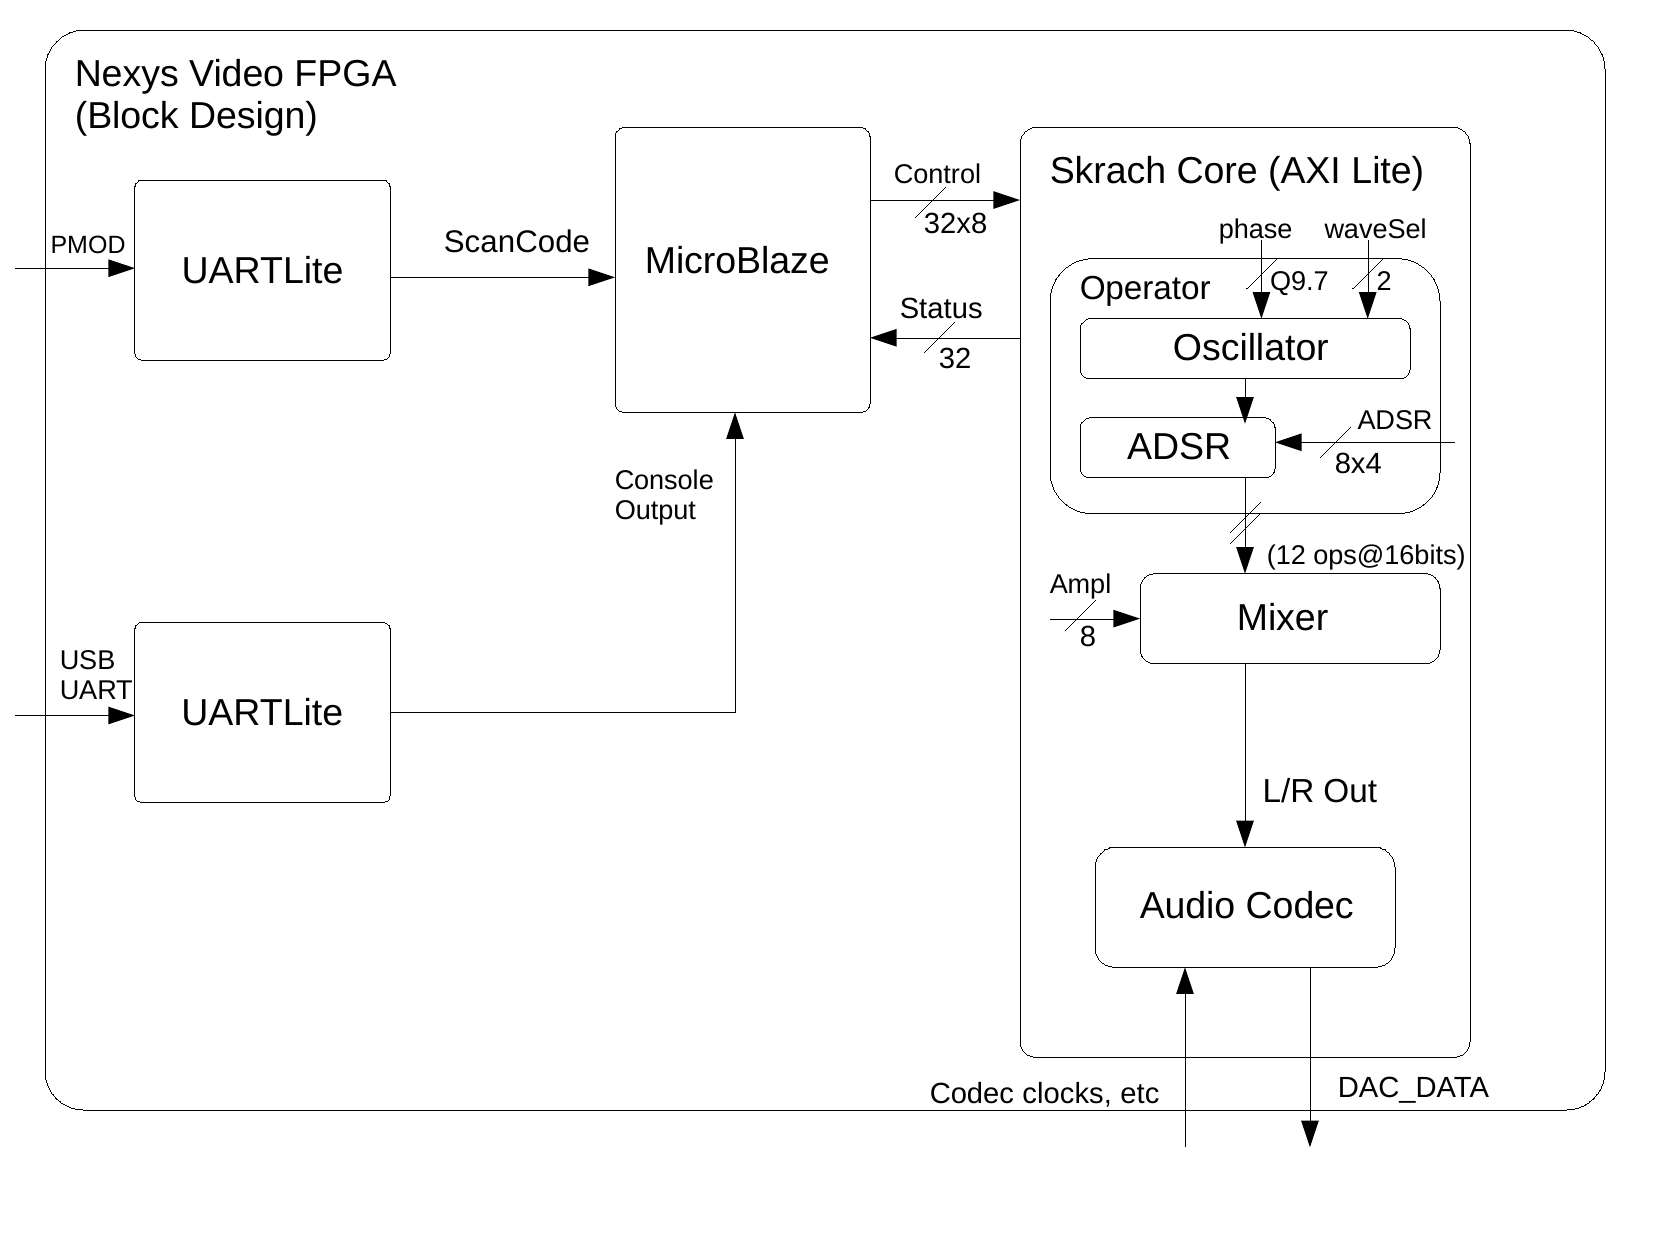

Nexys Video FPGA
(Block Design)
Skrach Core (AXI Lite)
Control
UARTLite
32x8
phase
waveSel
ScanCode
PMOD
MicroBlaze
Q9.7
2
Operator
Status
Oscillator
32
ADSR
ADSR
8x4
Console Output
(12 ops@16bits)
Ampl
Mixer
8
UARTLite
USB
UART
L/R Out
Audio Codec
DAC_DATA
Codec clocks, etc